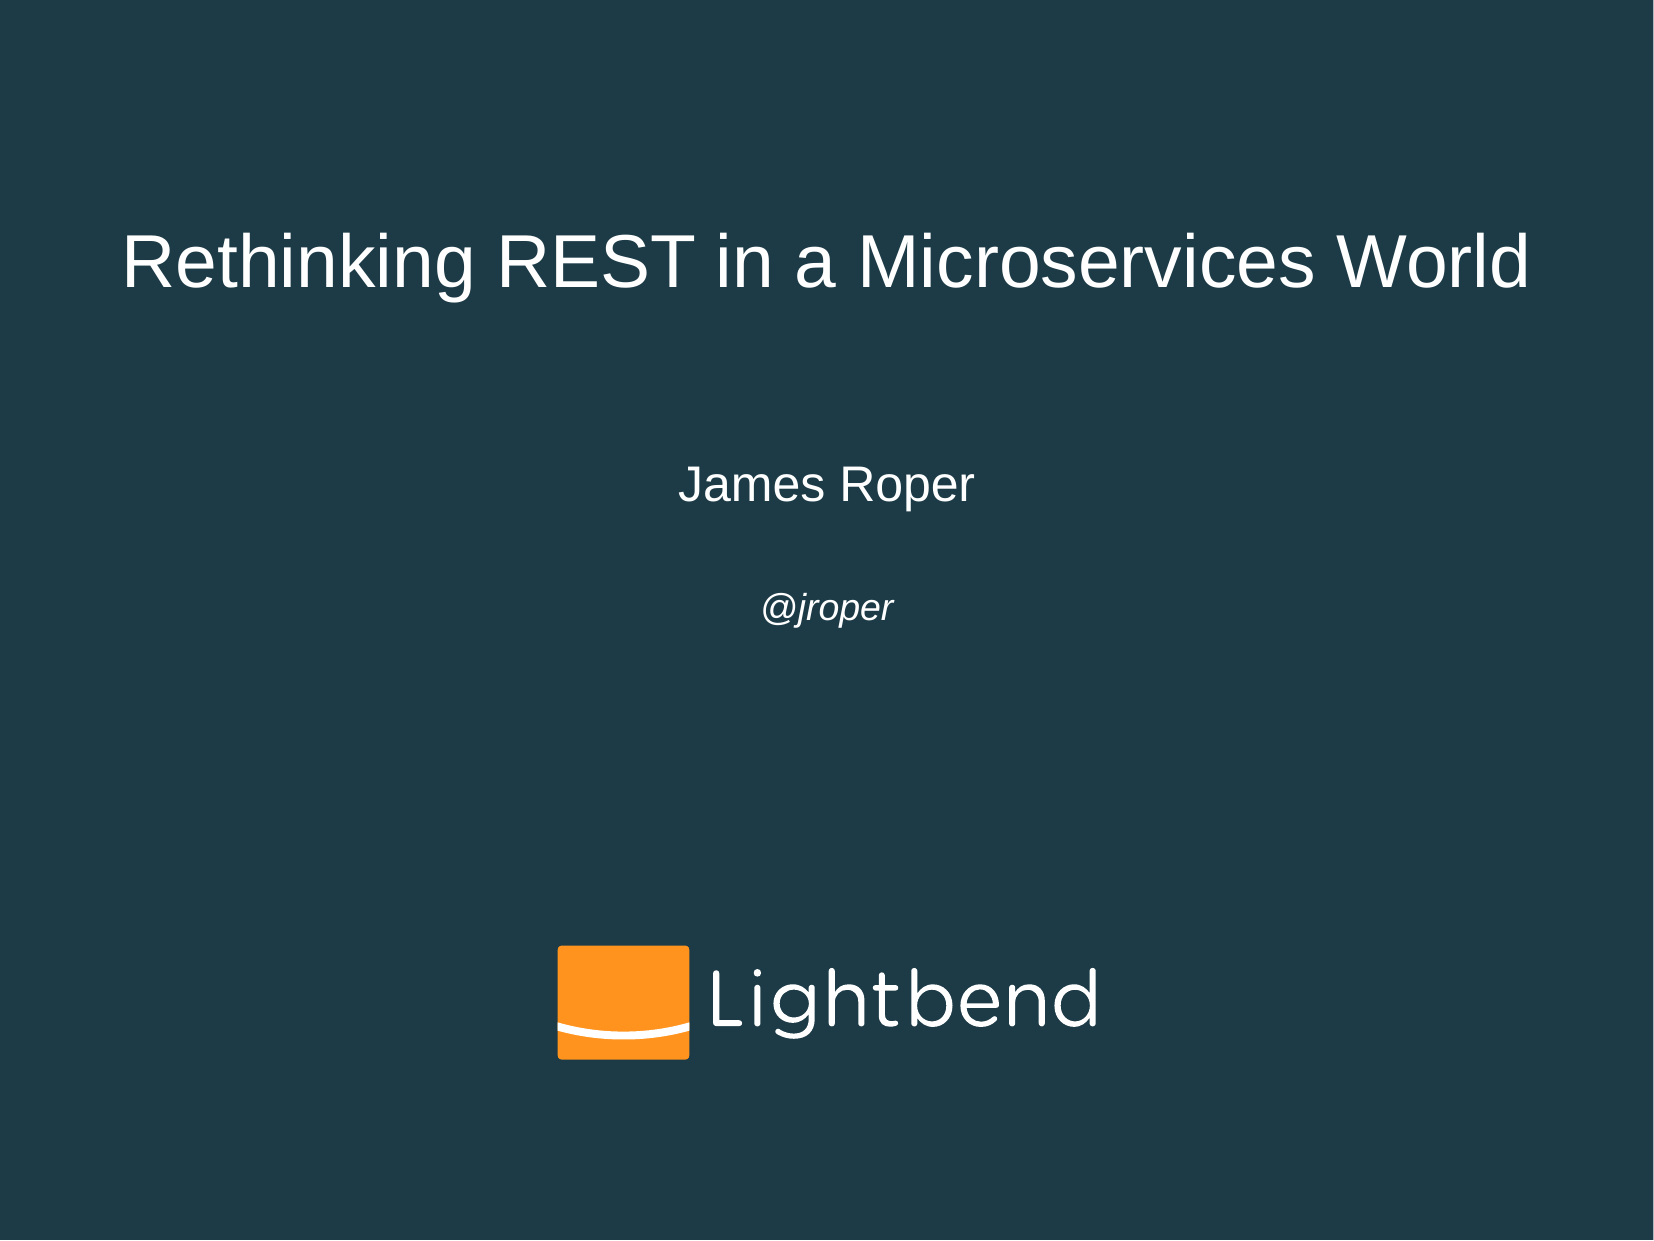

Rethinking REST in a Microservices World
James Roper
@jroper